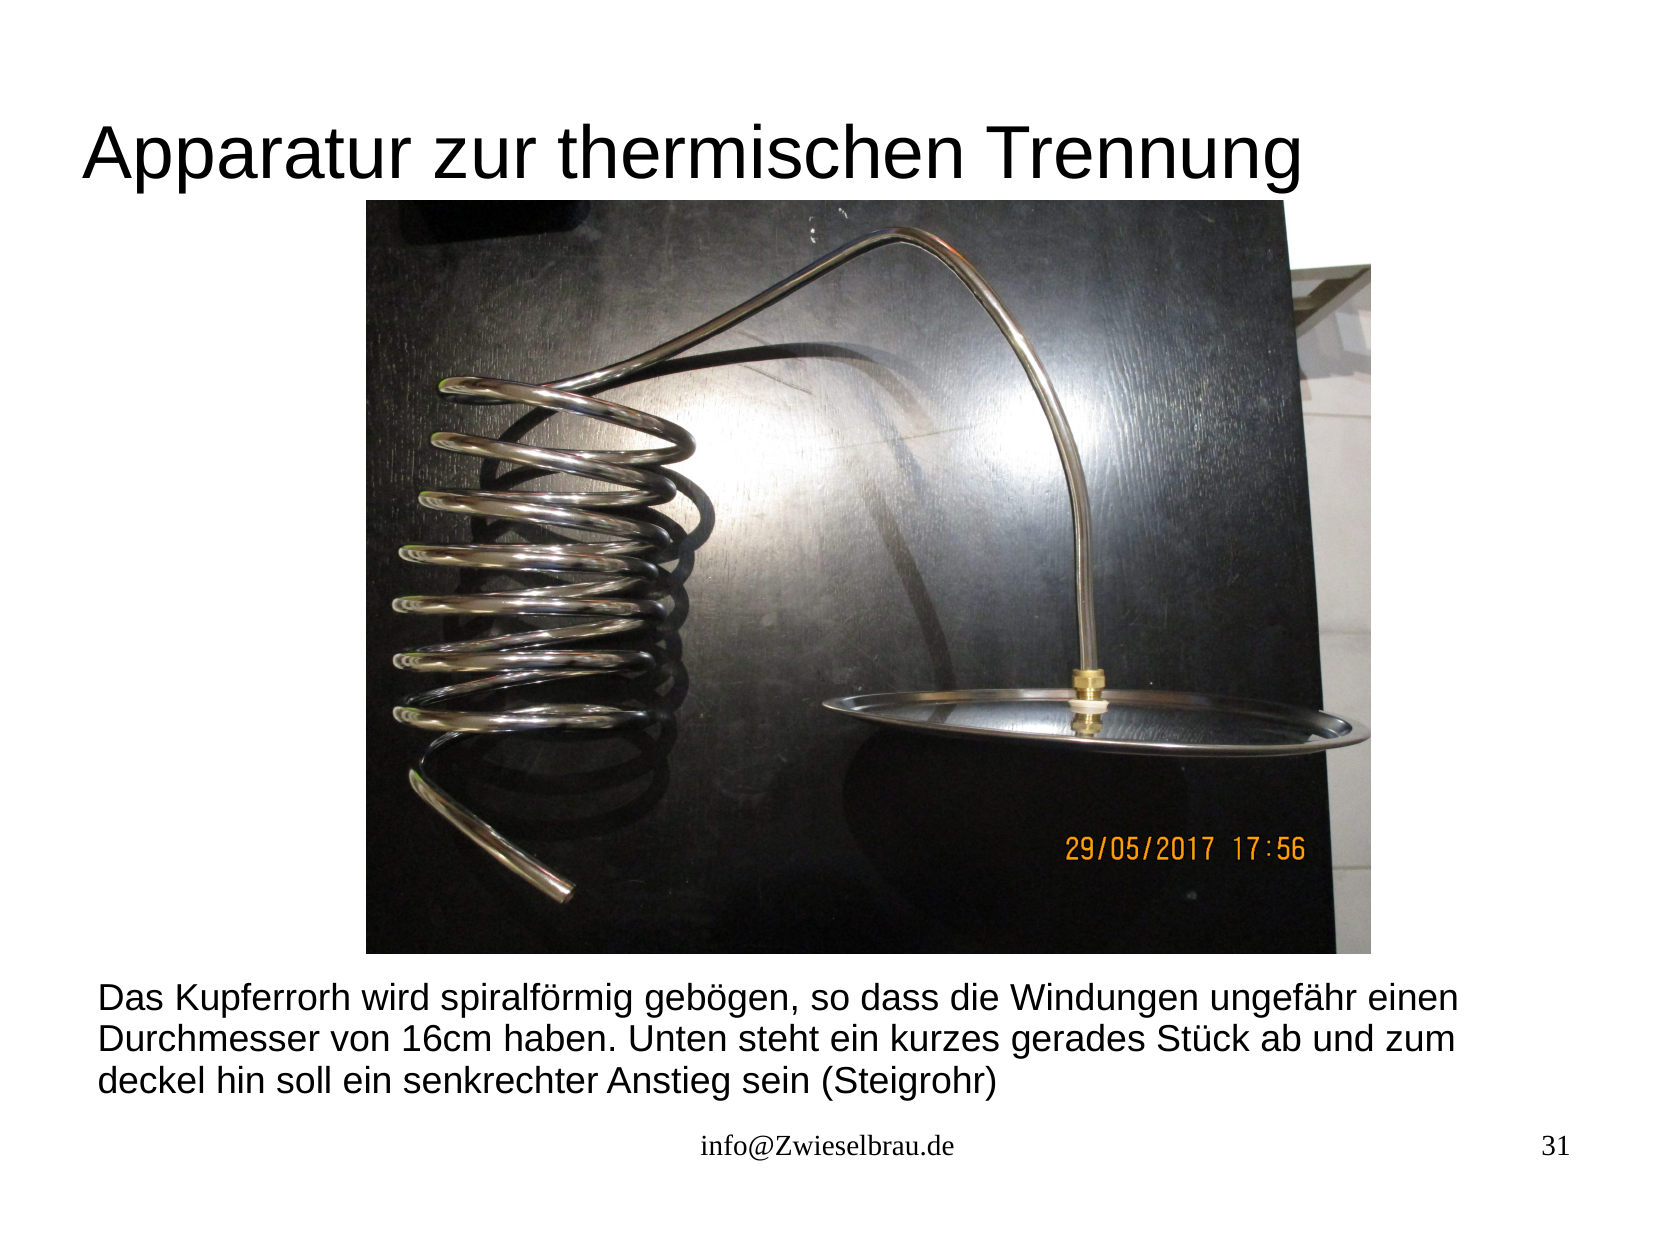

# Apparatur zur thermischen Trennung
Das Kupferrorh wird spiralförmig gebögen, so dass die Windungen ungefähr einen Durchmesser von 16cm haben. Unten steht ein kurzes gerades Stück ab und zum deckel hin soll ein senkrechter Anstieg sein (Steigrohr)
info@Zwieselbrau.de
31